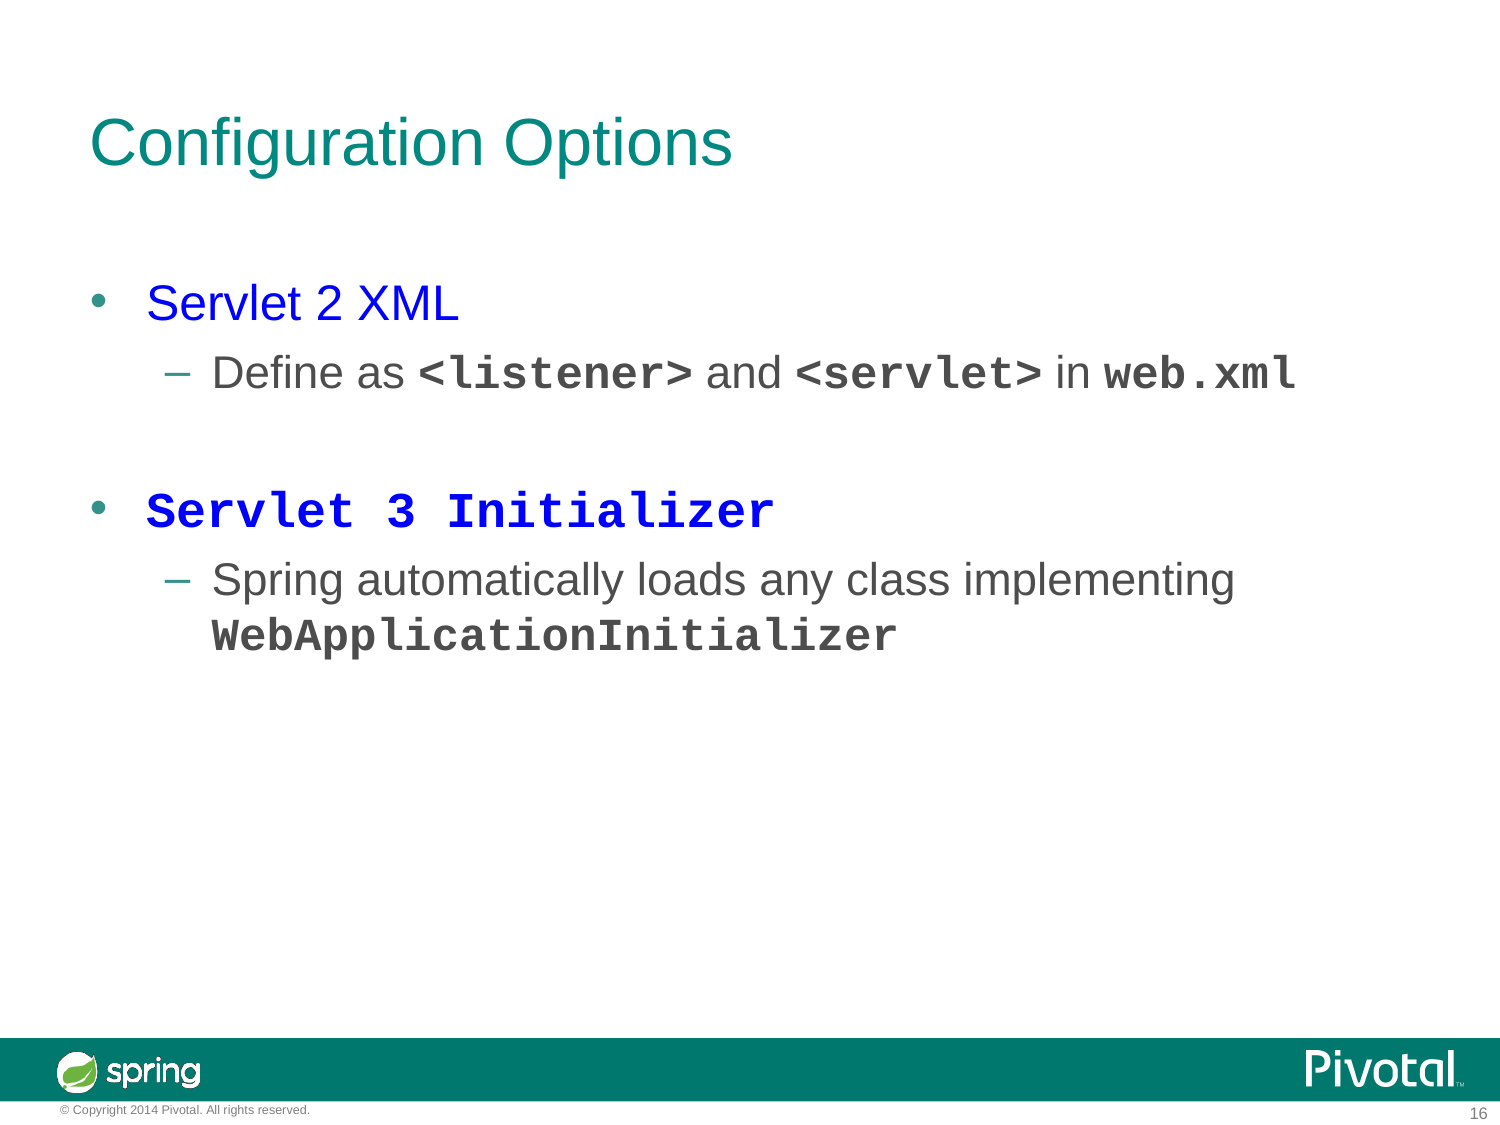

# Configuration Options
Servlet 2 XML
Define as <listener> and <servlet> in web.xml
Servlet 3 Initializer
Spring automatically loads any class implementing WebApplicationInitializer